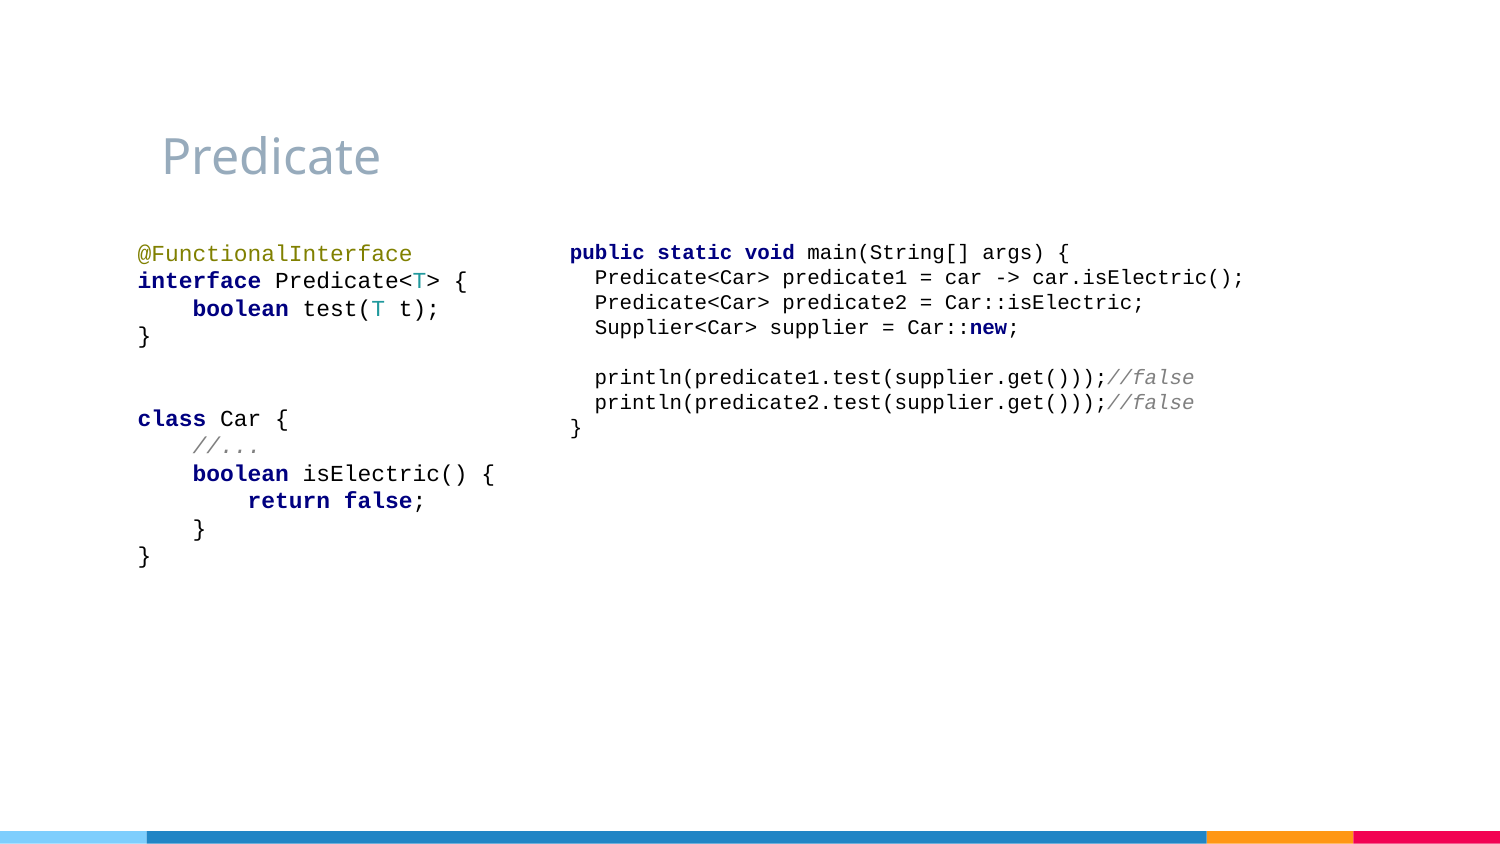

# Predicate
@FunctionalInterface
interface Predicate<T> {
 boolean test(T t);
}
class Car {
 //...
 boolean isElectric() {
 return false;
 }
}
public static void main(String[] args) {
 Predicate<Car> predicate1 = car -> car.isElectric();
 Predicate<Car> predicate2 = Car::isElectric;
 Supplier<Car> supplier = Car::new;
 println(predicate1.test(supplier.get()));//false
 println(predicate2.test(supplier.get()));//false
}